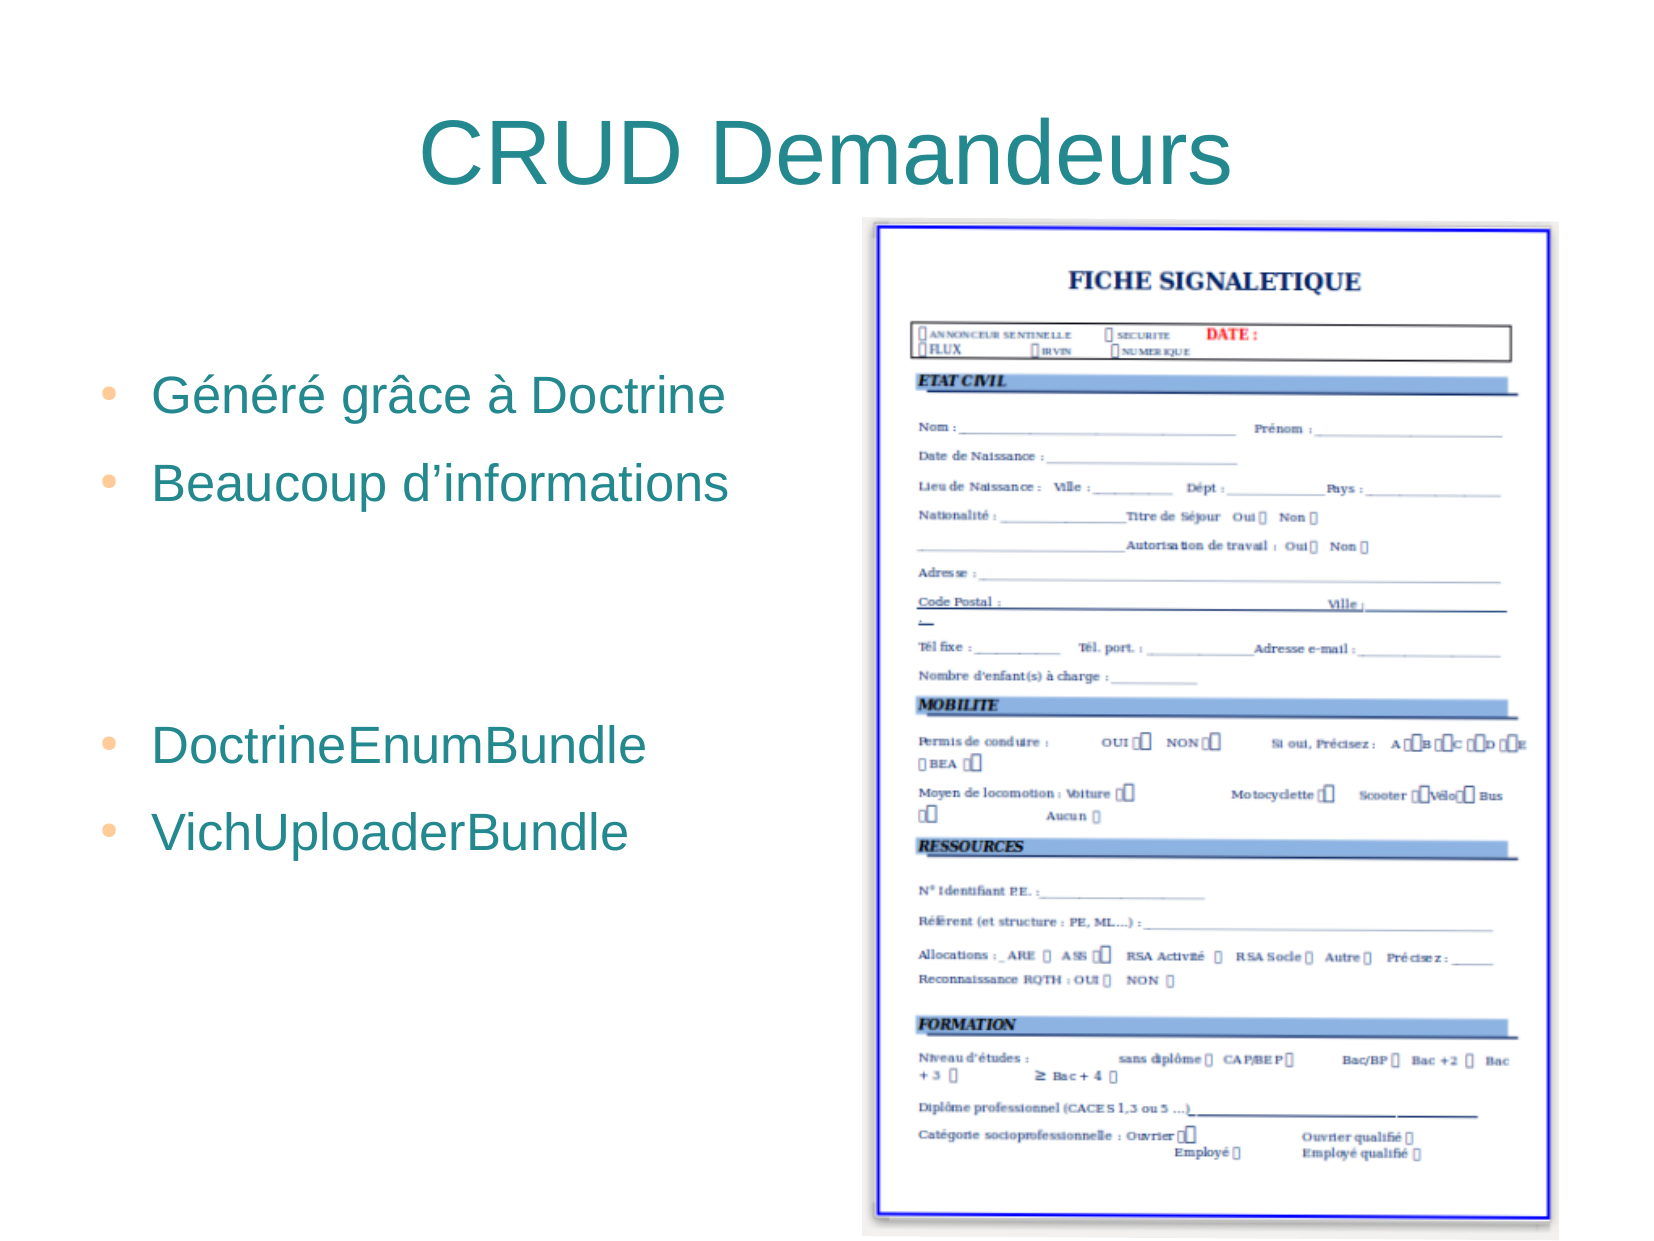

# CRUD Demandeurs
Généré grâce à Doctrine
Beaucoup d’informations
DoctrineEnumBundle
VichUploaderBundle